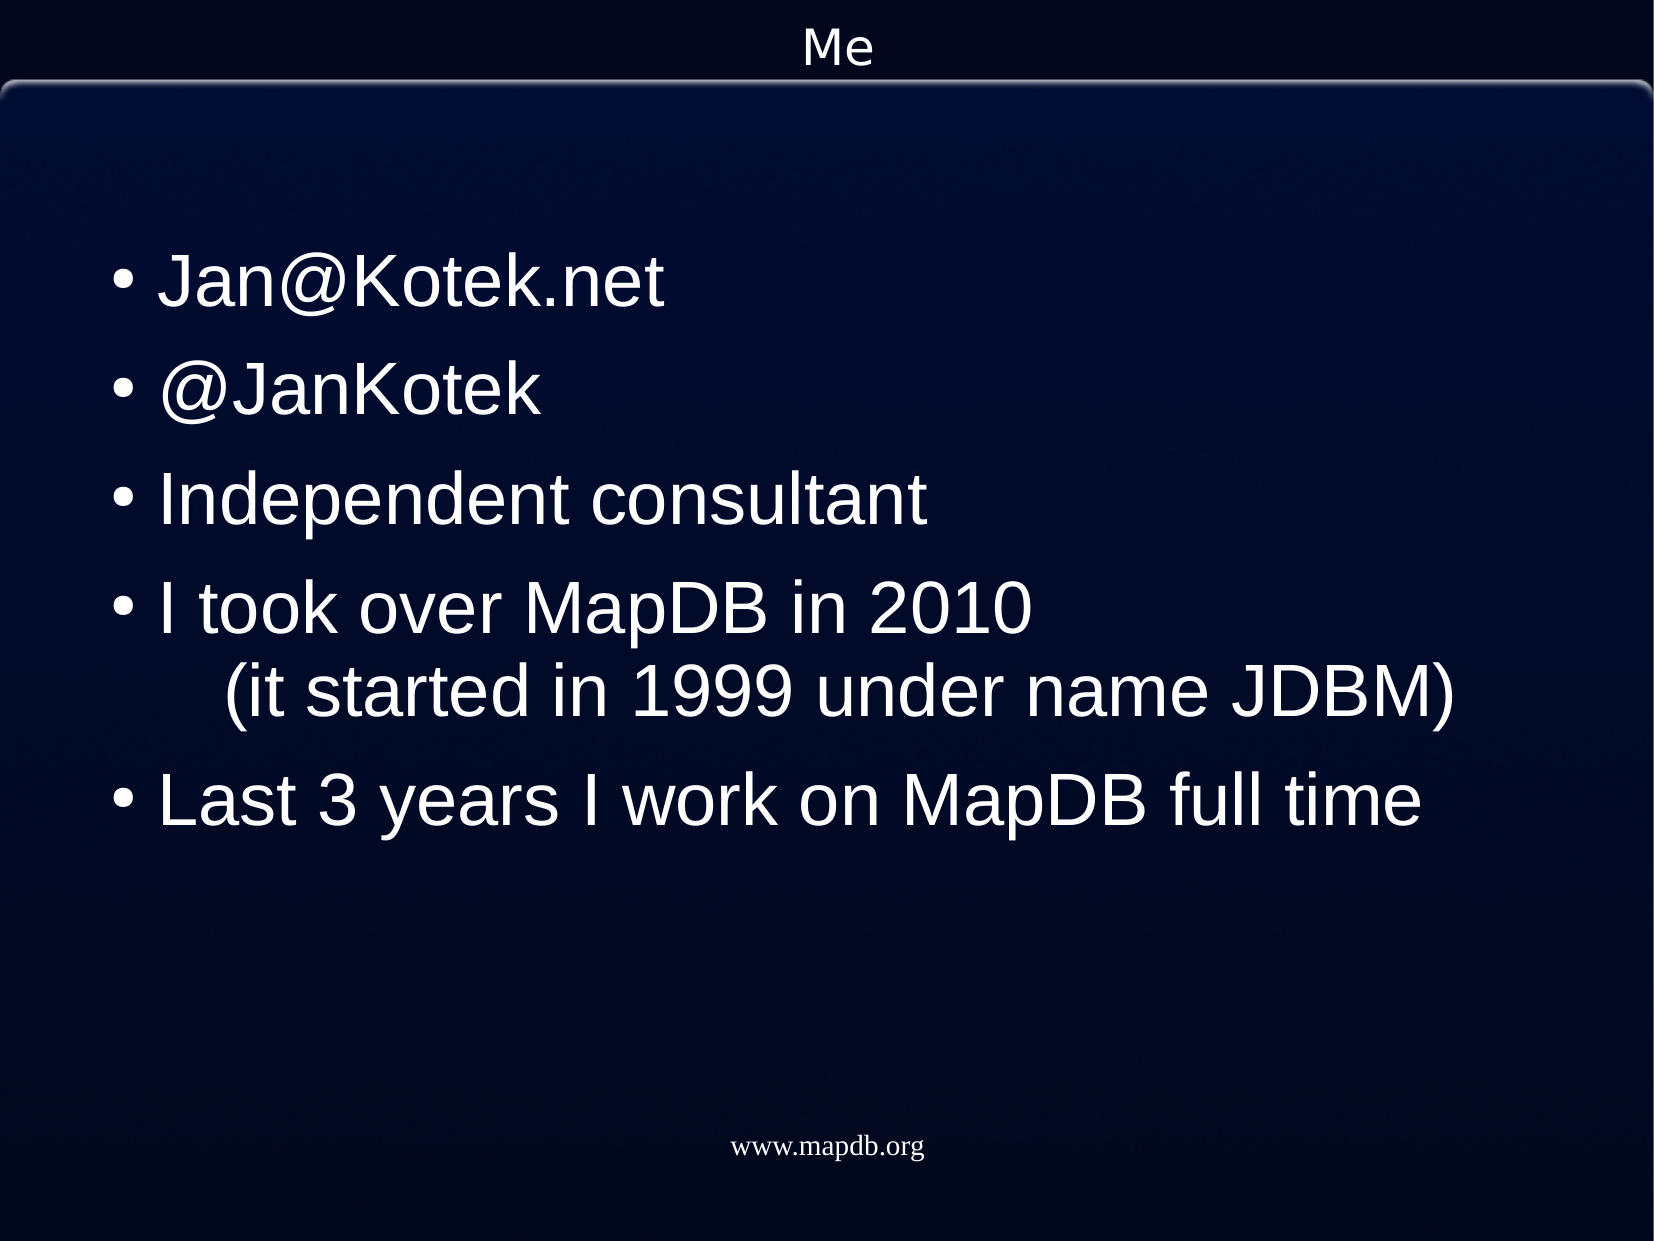

# Me
Jan@Kotek.net
@JanKotek
Independent consultant
I took over MapDB in 2010
	(it started in 1999 under name JDBM)
Last 3 years I work on MapDB full time
www.mapdb.org